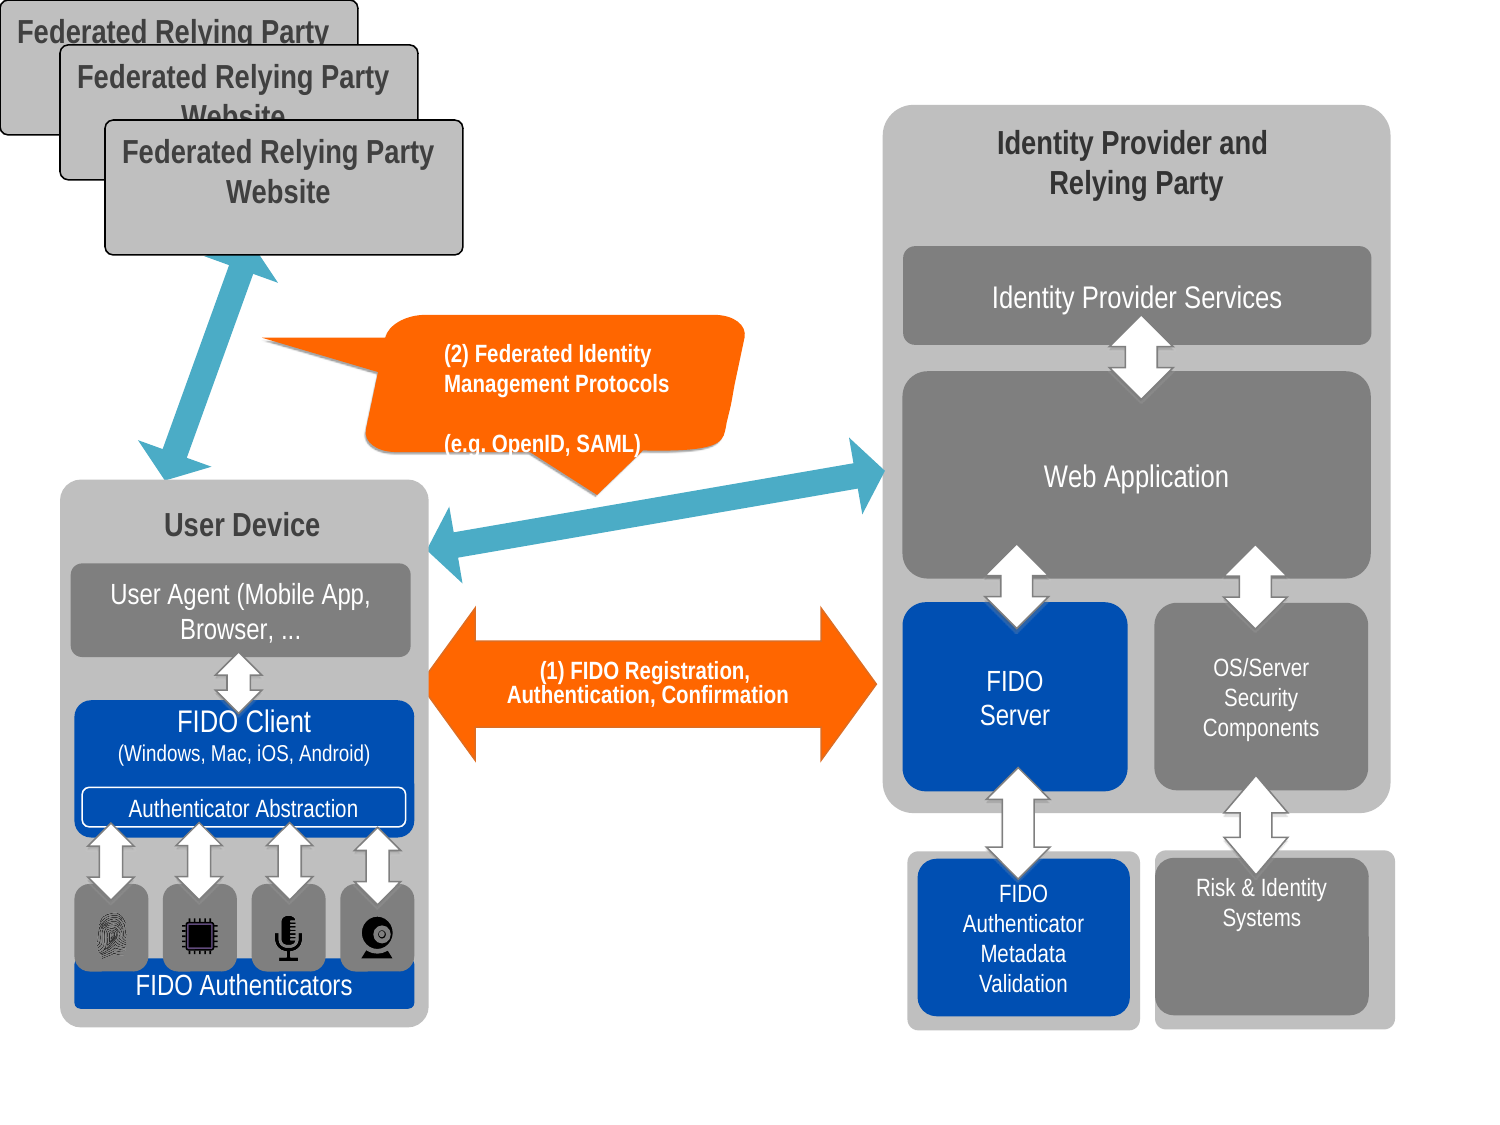

Federated Relying Party Website
Federated Relying Party Website
Identity Provider and
Relying Party
Federated Relying Party Website
Identity Provider Services
(2) Federated Identity
Management Protocols
(e.g. OpenID, SAML)
Web Application
 User Device
User Agent (Mobile App, Browser, ...
FIDO
Server
OS/Server Security Components
(1) FIDO Registration, Authentication, Confirmation
FIDO Client
(Windows, Mac, iOS, Android)
Authenticator Abstraction
Risk & Identity Systems
FIDO Authenticator Metadata Validation
FIDO Authenticators